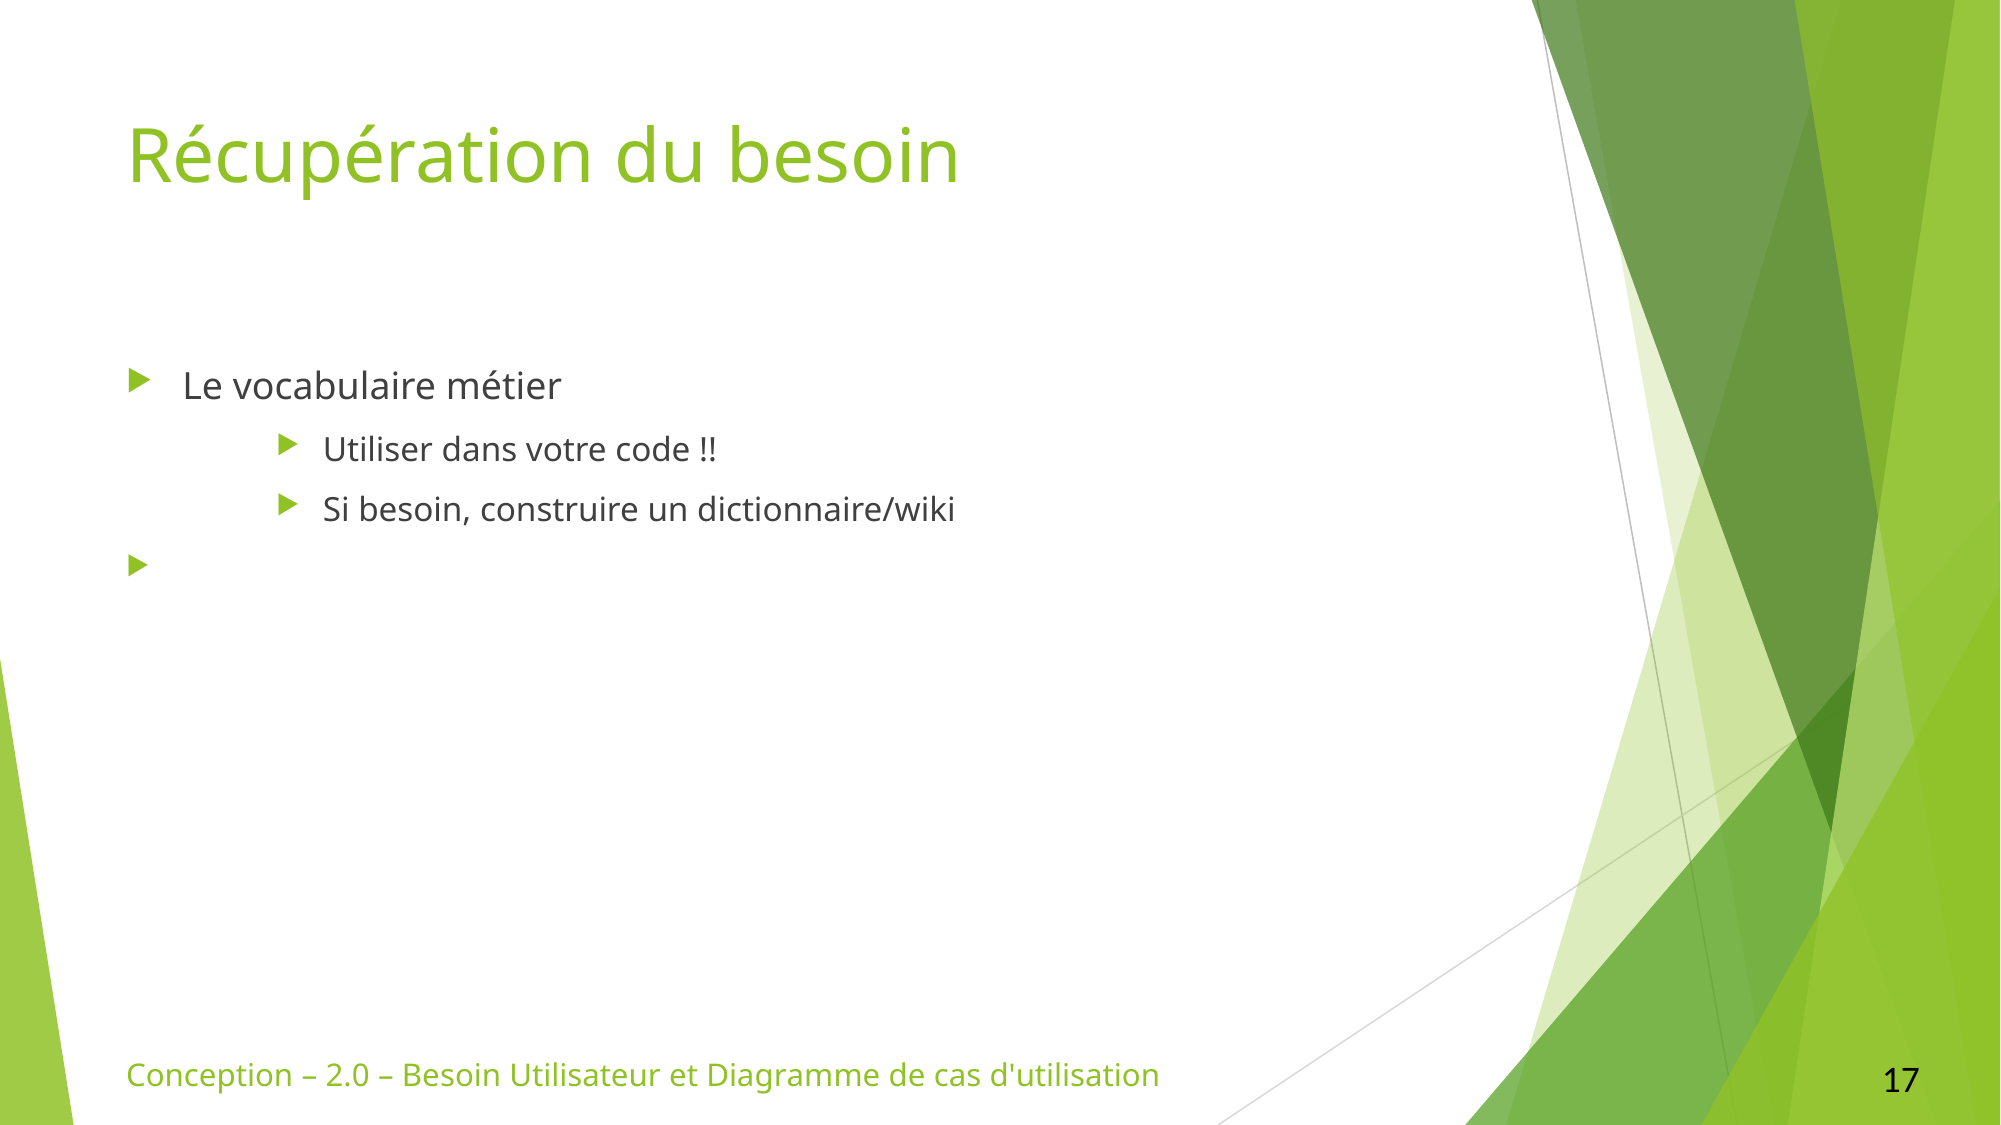

# Récupération du besoin
Le vocabulaire métier
Utiliser dans votre code !!
Si besoin, construire un dictionnaire/wiki
Conception – 2.0 – Besoin Utilisateur et Diagramme de cas d'utilisation